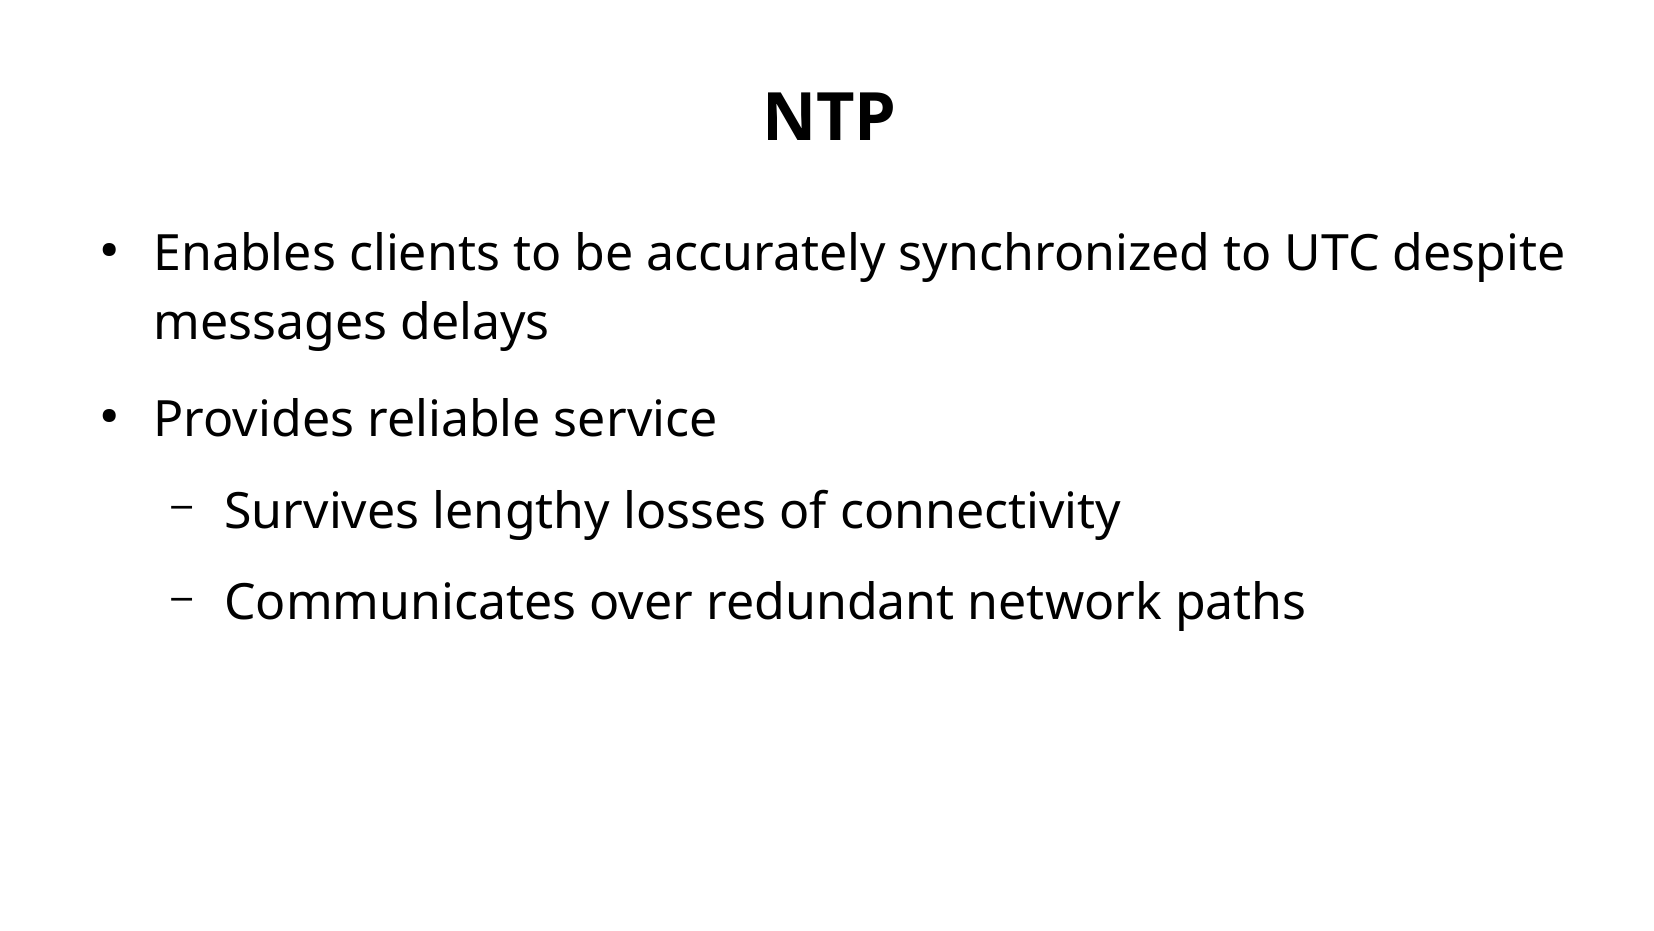

# NTP
Enables clients to be accurately synchronized to UTC despite messages delays
Provides reliable service
Survives lengthy losses of connectivity
Communicates over redundant network paths